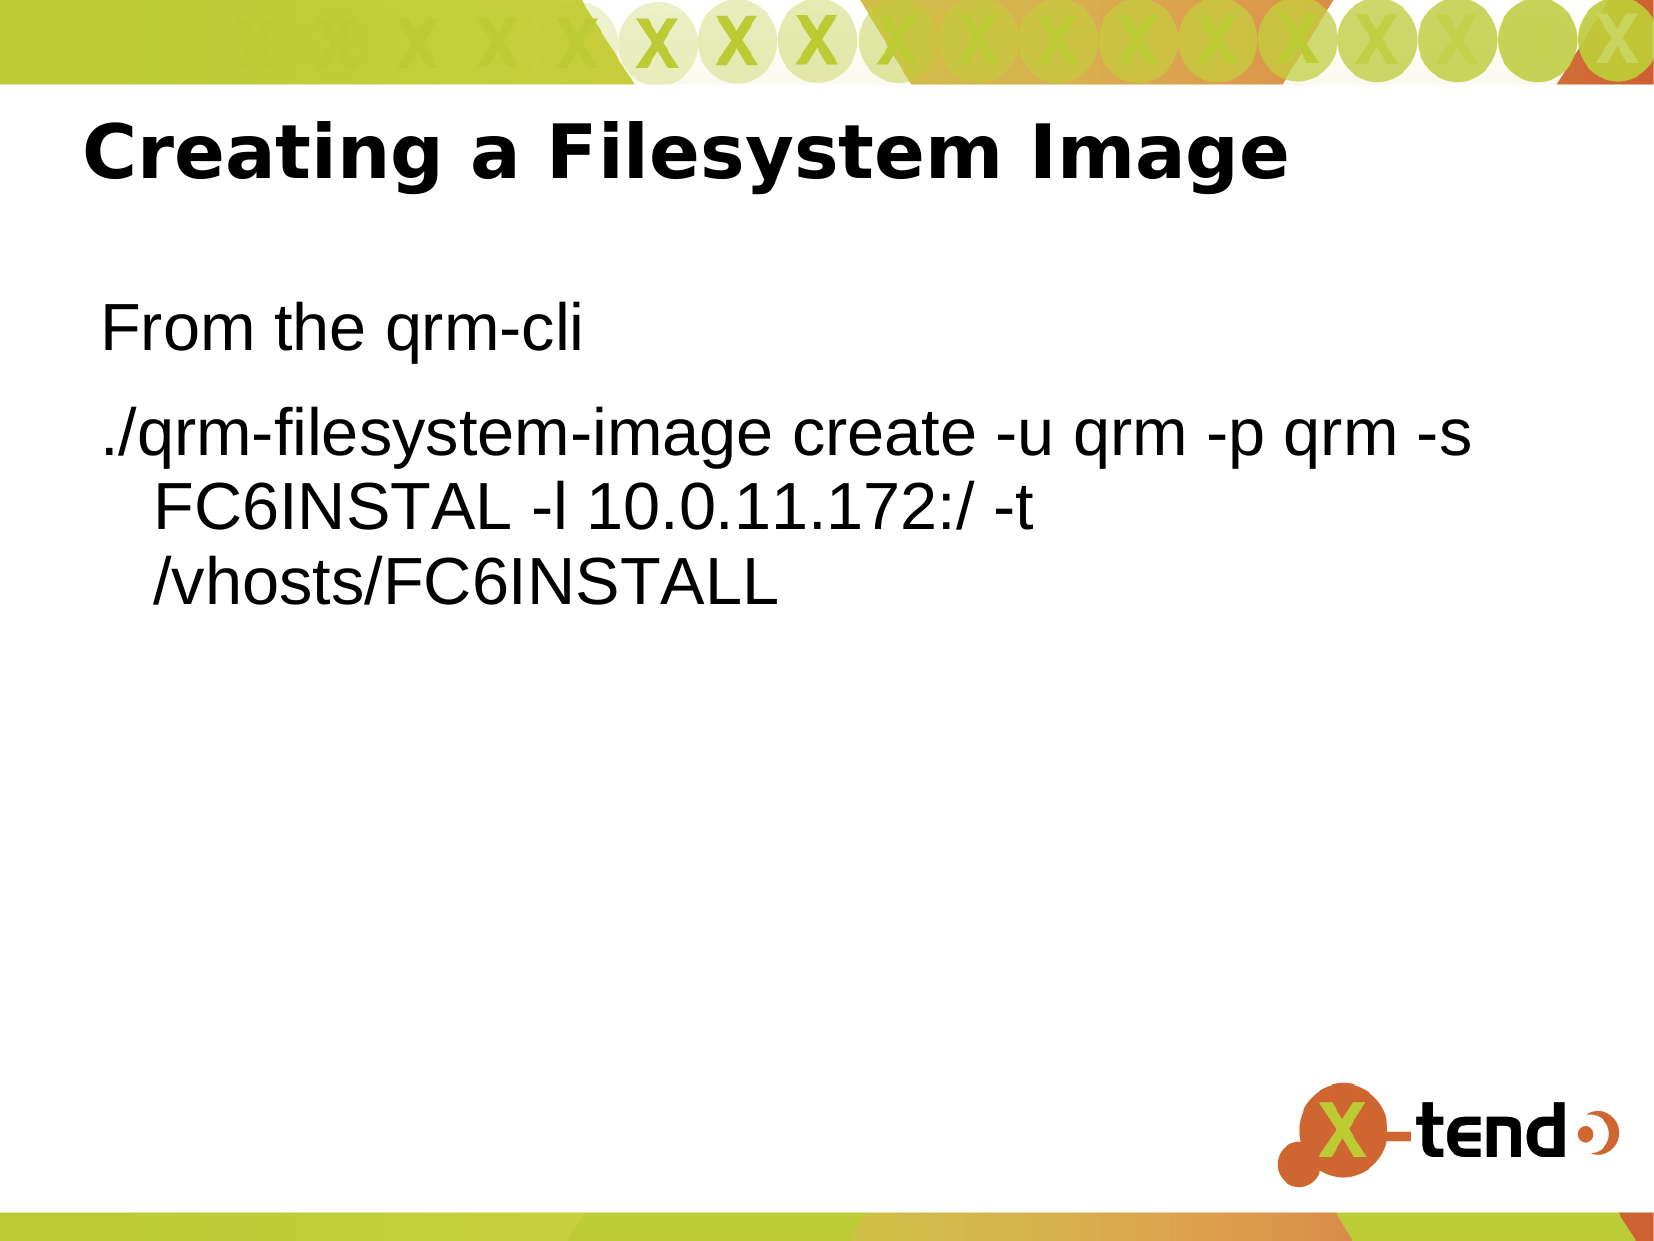

# Creating a Filesystem Image
From the qrm-cli
./qrm-filesystem-image create -u qrm -p qrm -s FC6INSTAL -l 10.0.11.172:/ -t /vhosts/FC6INSTALL